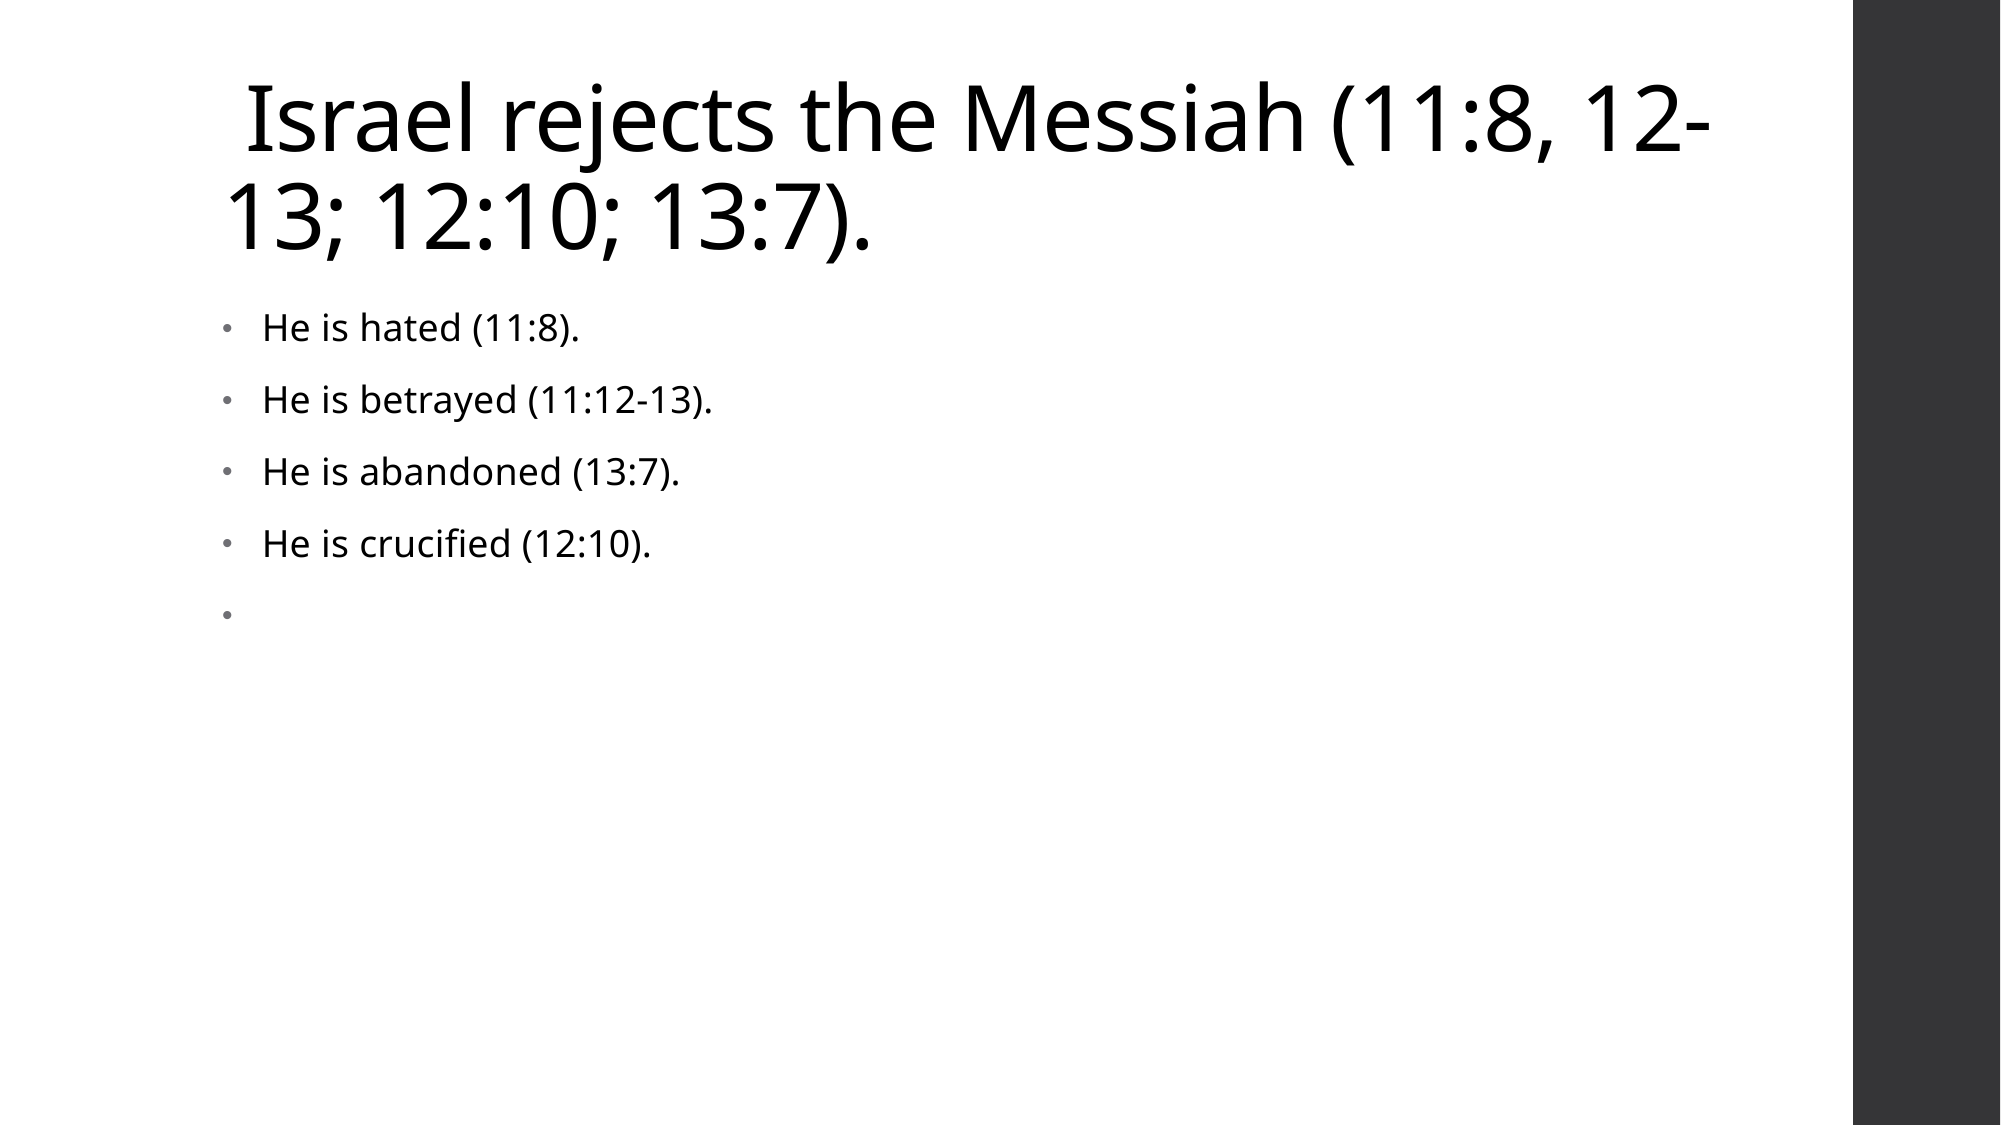

# Israel rejects the Messiah (11:8, 12-13; 12:10; 13:7).
 He is hated (11:8).
 He is betrayed (11:12-13).
 He is abandoned (13:7).
 He is crucified (12:10).